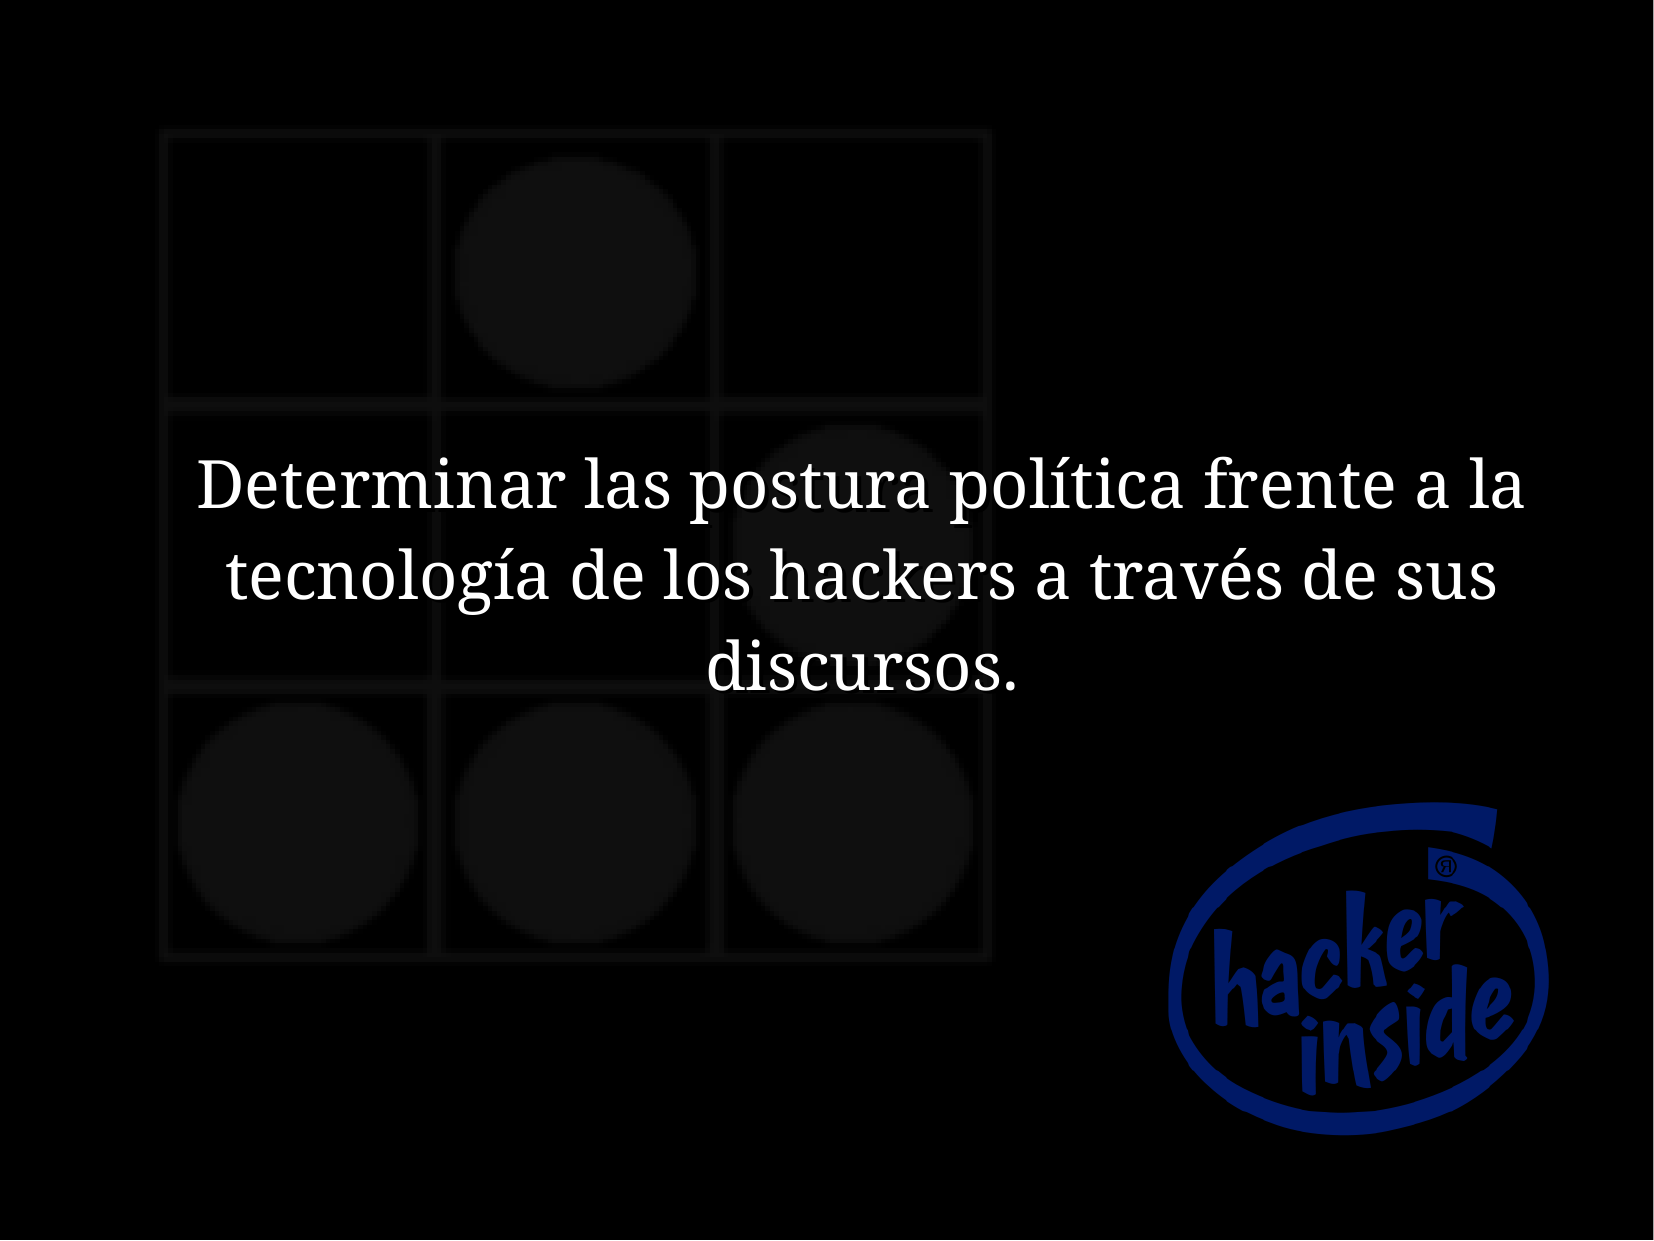

# Determinar las postura política frente a la tecnología de los hackers a través de sus discursos.